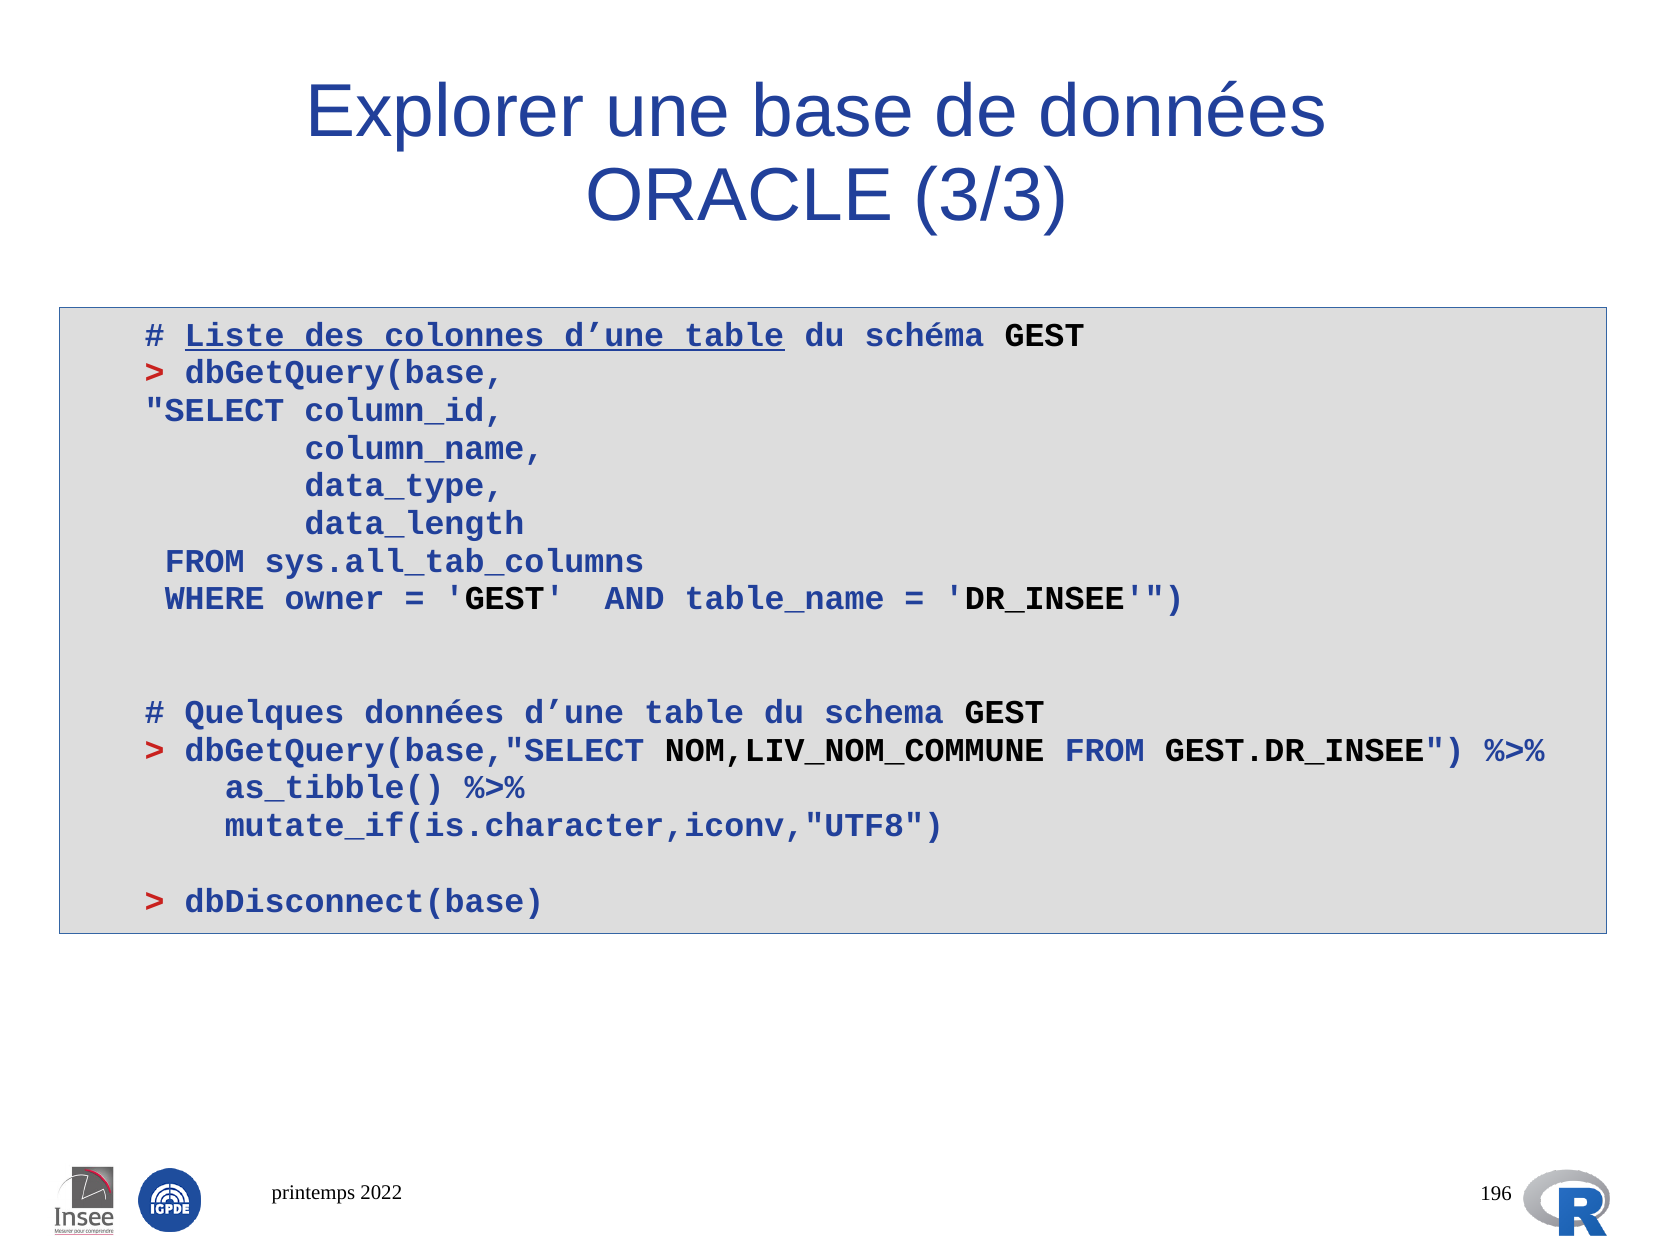

# Explorer une base de données ORACLE (3/3)
# Liste des colonnes d’une table du schéma GEST
> dbGetQuery(base,
"SELECT column_id,
 column_name,
       data_type,
    data_length
 FROM sys.all_tab_columns
 WHERE owner = 'GEST'  AND table_name = 'DR_INSEE'")
# Quelques données d’une table du schema GEST
> dbGetQuery(base,"SELECT NOM,LIV_NOM_COMMUNE FROM GEST.DR_INSEE") %>%
 as_tibble() %>%
 mutate_if(is.character,iconv,"UTF8")
> dbDisconnect(base)
printemps 2022
196